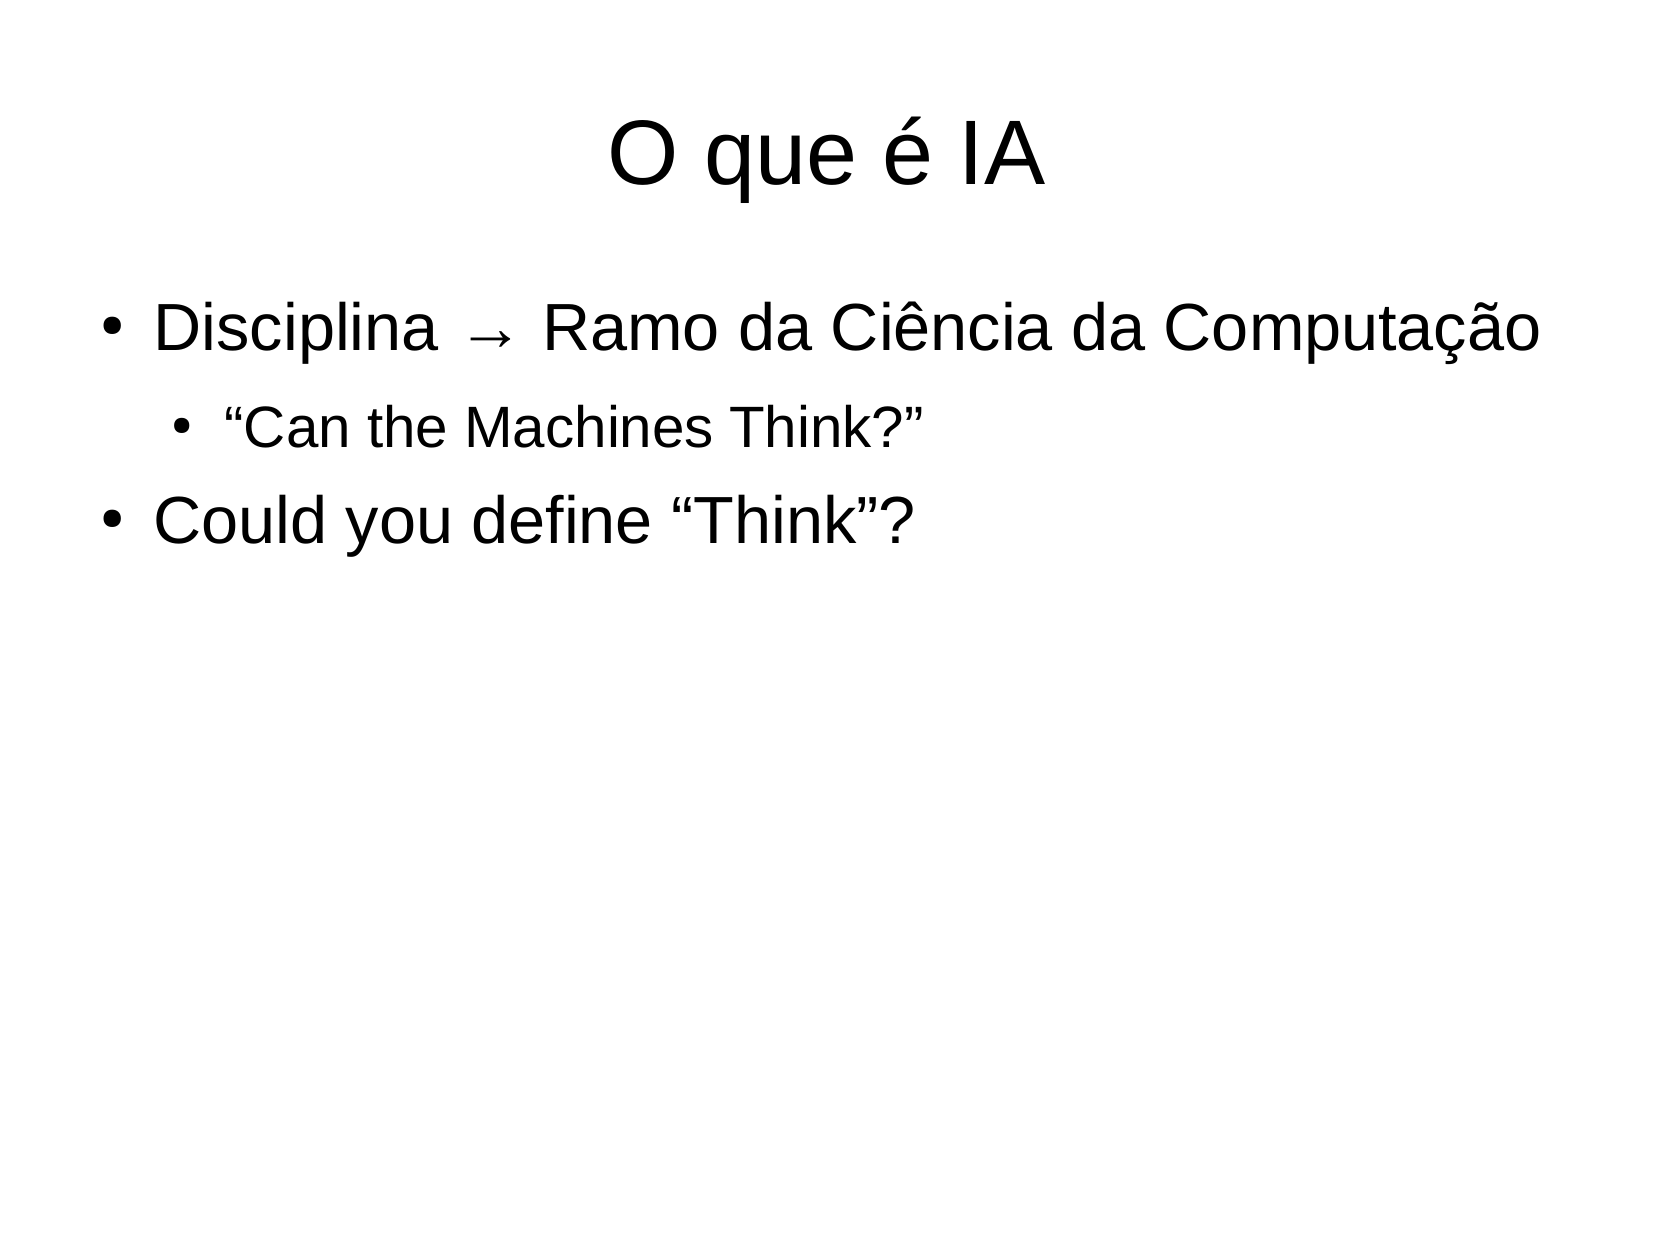

# O que é IA
Disciplina → Ramo da Ciência da Computação
“Can the Machines Think?”
Could you define “Think”?